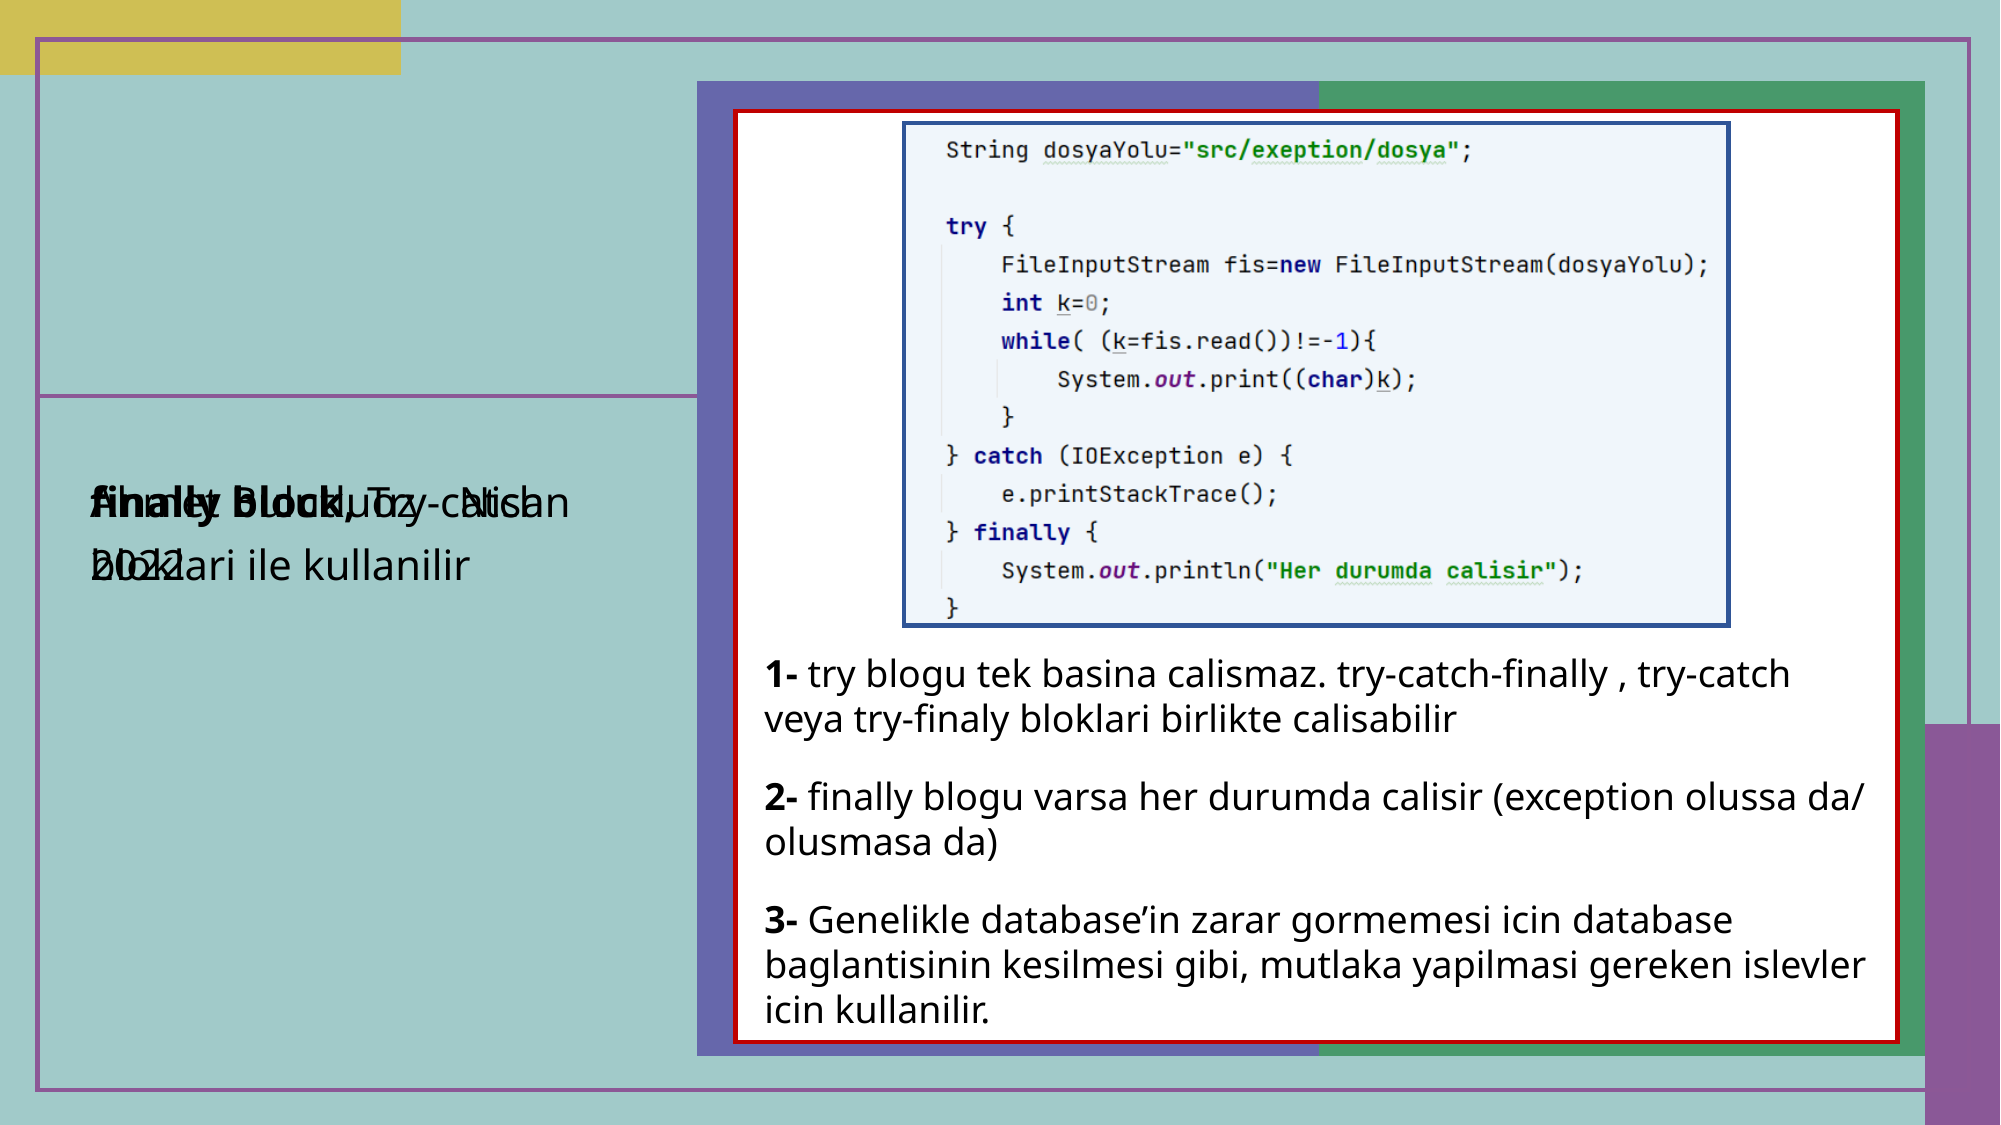

# Exceptions
finally block, Try-catch bloklari ile kullanilir
Ahmet Bulutluoz Nisan 2022
1- try blogu tek basina calismaz. try-catch-finally , try-catch veya try-finaly bloklari birlikte calisabilir
2- finally blogu varsa her durumda calisir (exception olussa da/ olusmasa da)
3- Genelikle database’in zarar gormemesi icin database baglantisinin kesilmesi gibi, mutlaka yapilmasi gereken islevler icin kullanilir.